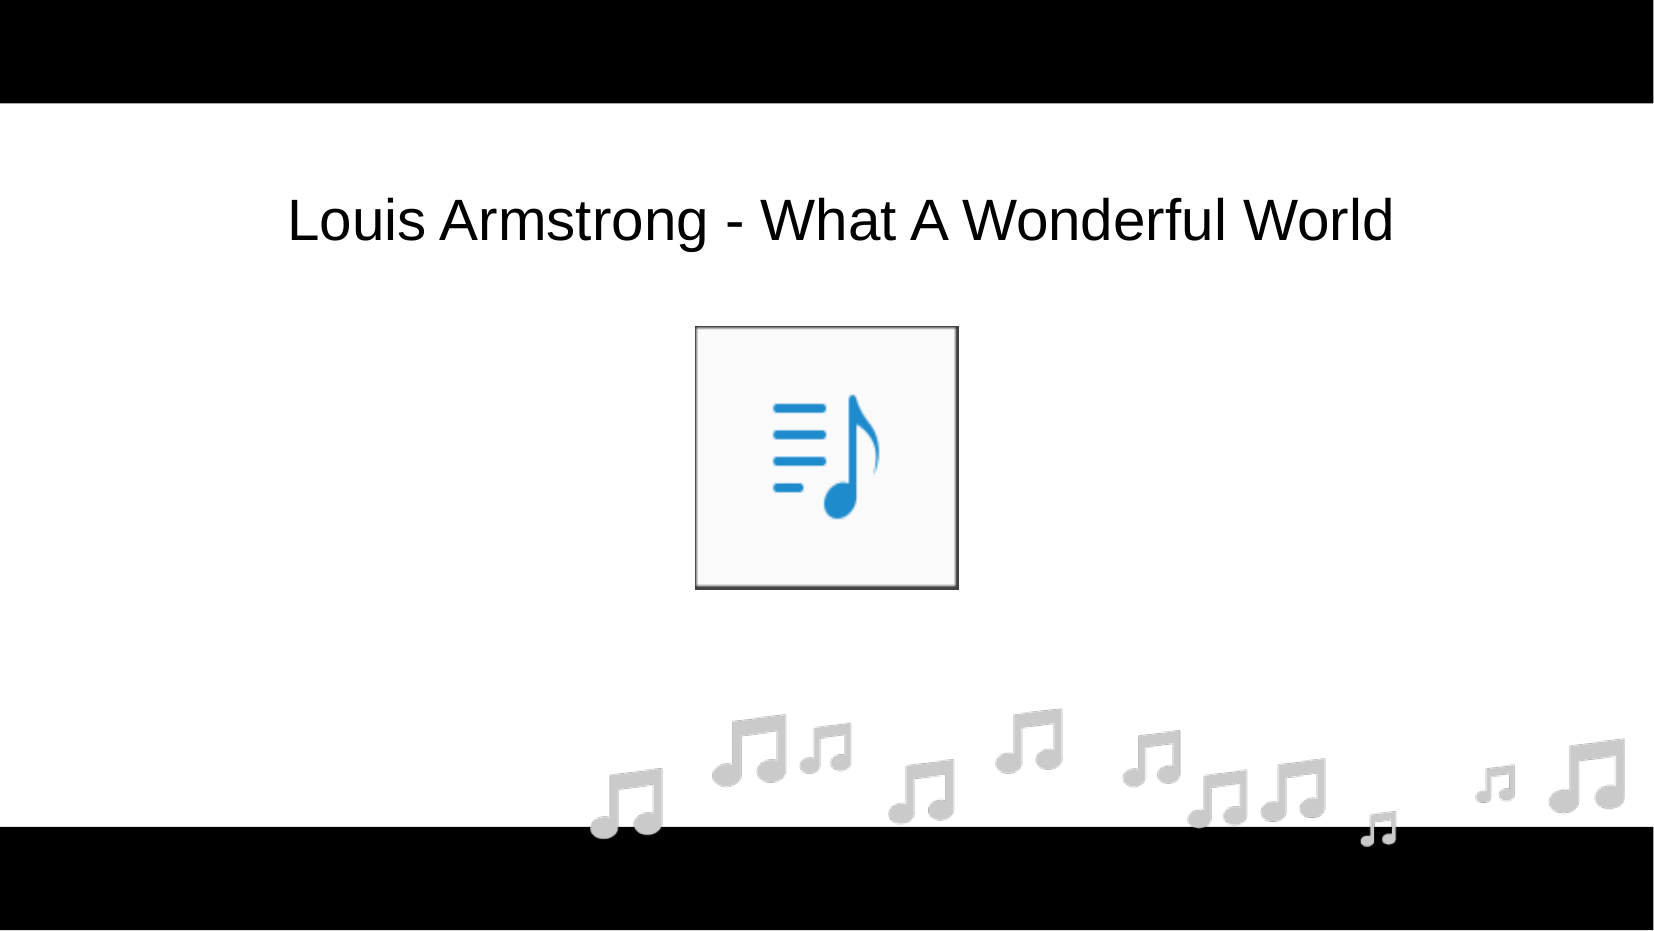

#
Louis Armstrong - What A Wonderful World